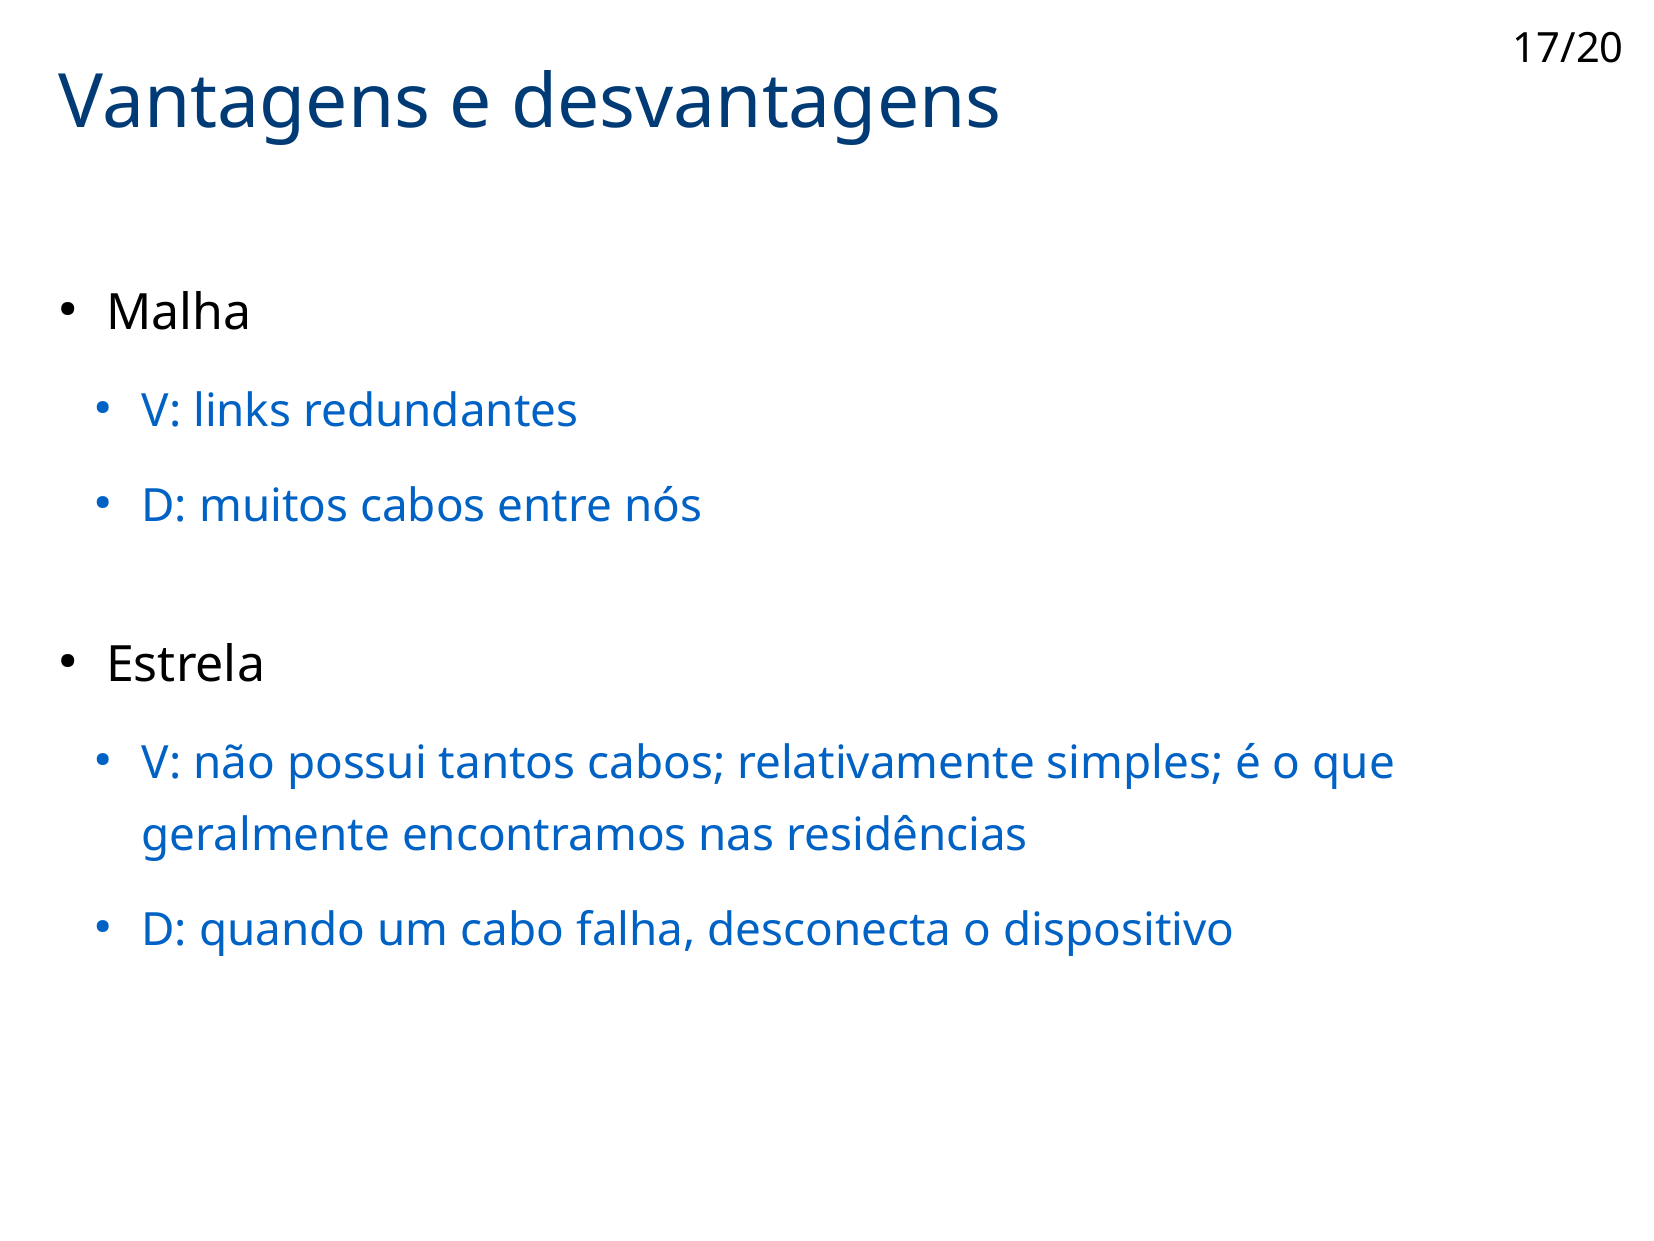

17
# Vantagens e desvantagens
Malha
V: links redundantes
D: muitos cabos entre nós
Estrela
V: não possui tantos cabos; relativamente simples; é o que geralmente encontramos nas residências
D: quando um cabo falha, desconecta o dispositivo